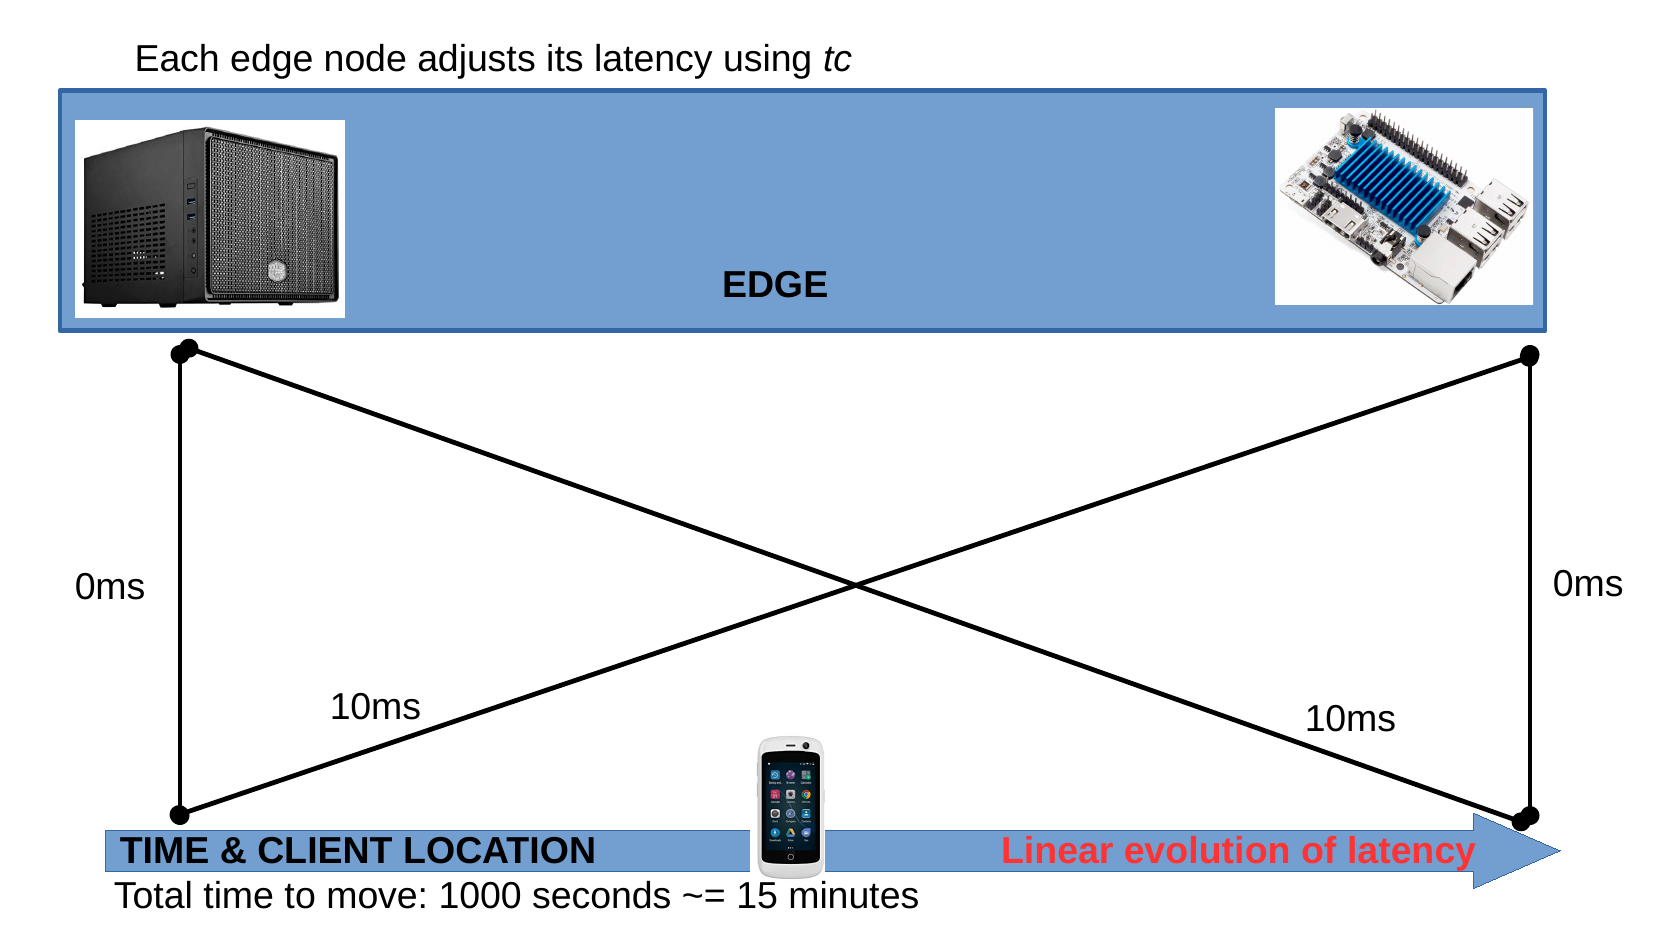

Each edge node adjusts its latency using tc
EDGE
0ms
0ms
10ms
10ms
TIME & CLIENT LOCATION
Linear evolution of latency
Total time to move: 1000 seconds ~= 15 minutes